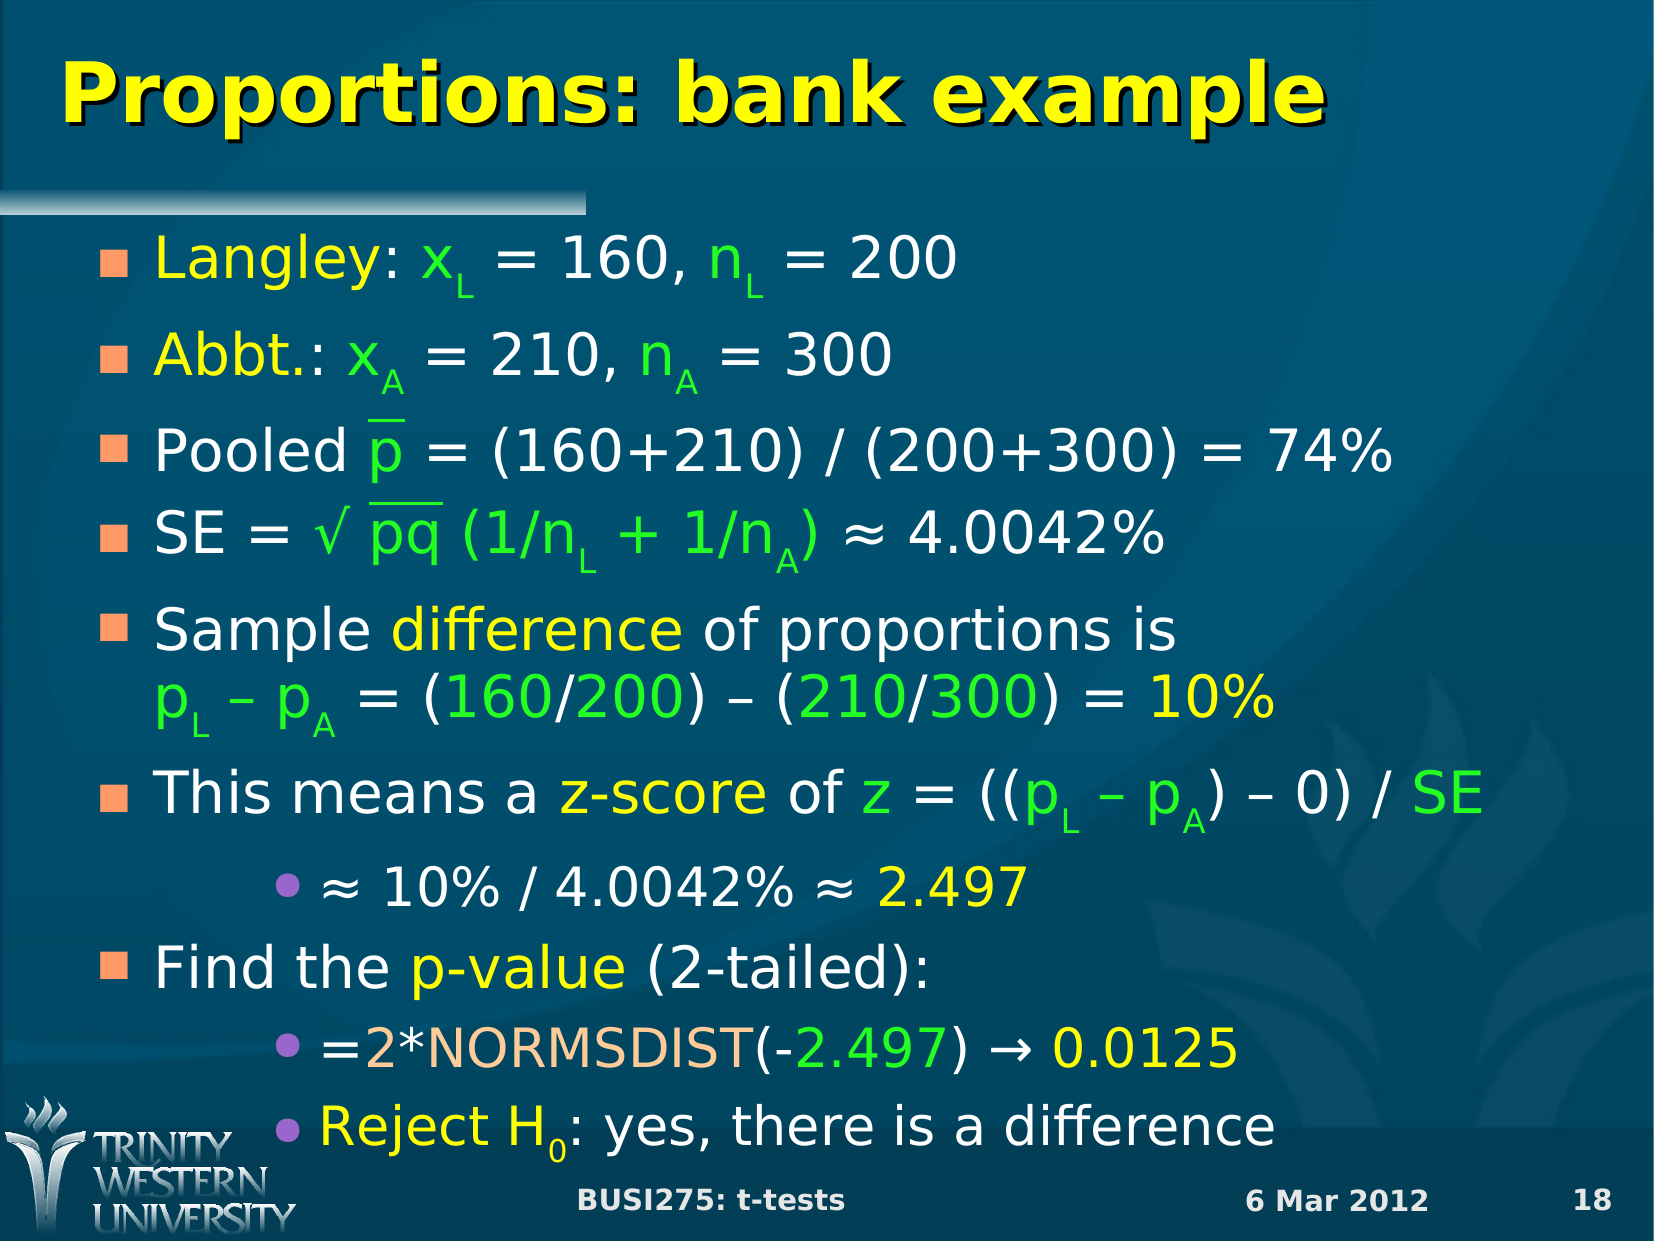

# Proportions: bank example
Langley: xL = 160, nL = 200
Abbt.: xA = 210, nA = 300
Pooled p = (160+210) / (200+300) = 74%
SE = √ pq (1/nL + 1/nA) ≈ 4.0042%
Sample difference of proportions is
pL – pA = (160/200) – (210/300) = 10%
This means a z-score of z = ((pL – pA) – 0) / SE
≈ 10% / 4.0042% ≈ 2.497
Find the p-value (2-tailed):
=2*NORMSDIST(-2.497) → 0.0125
Reject H0: yes, there is a difference
BUSI275: t-tests
6 Mar 2012
18